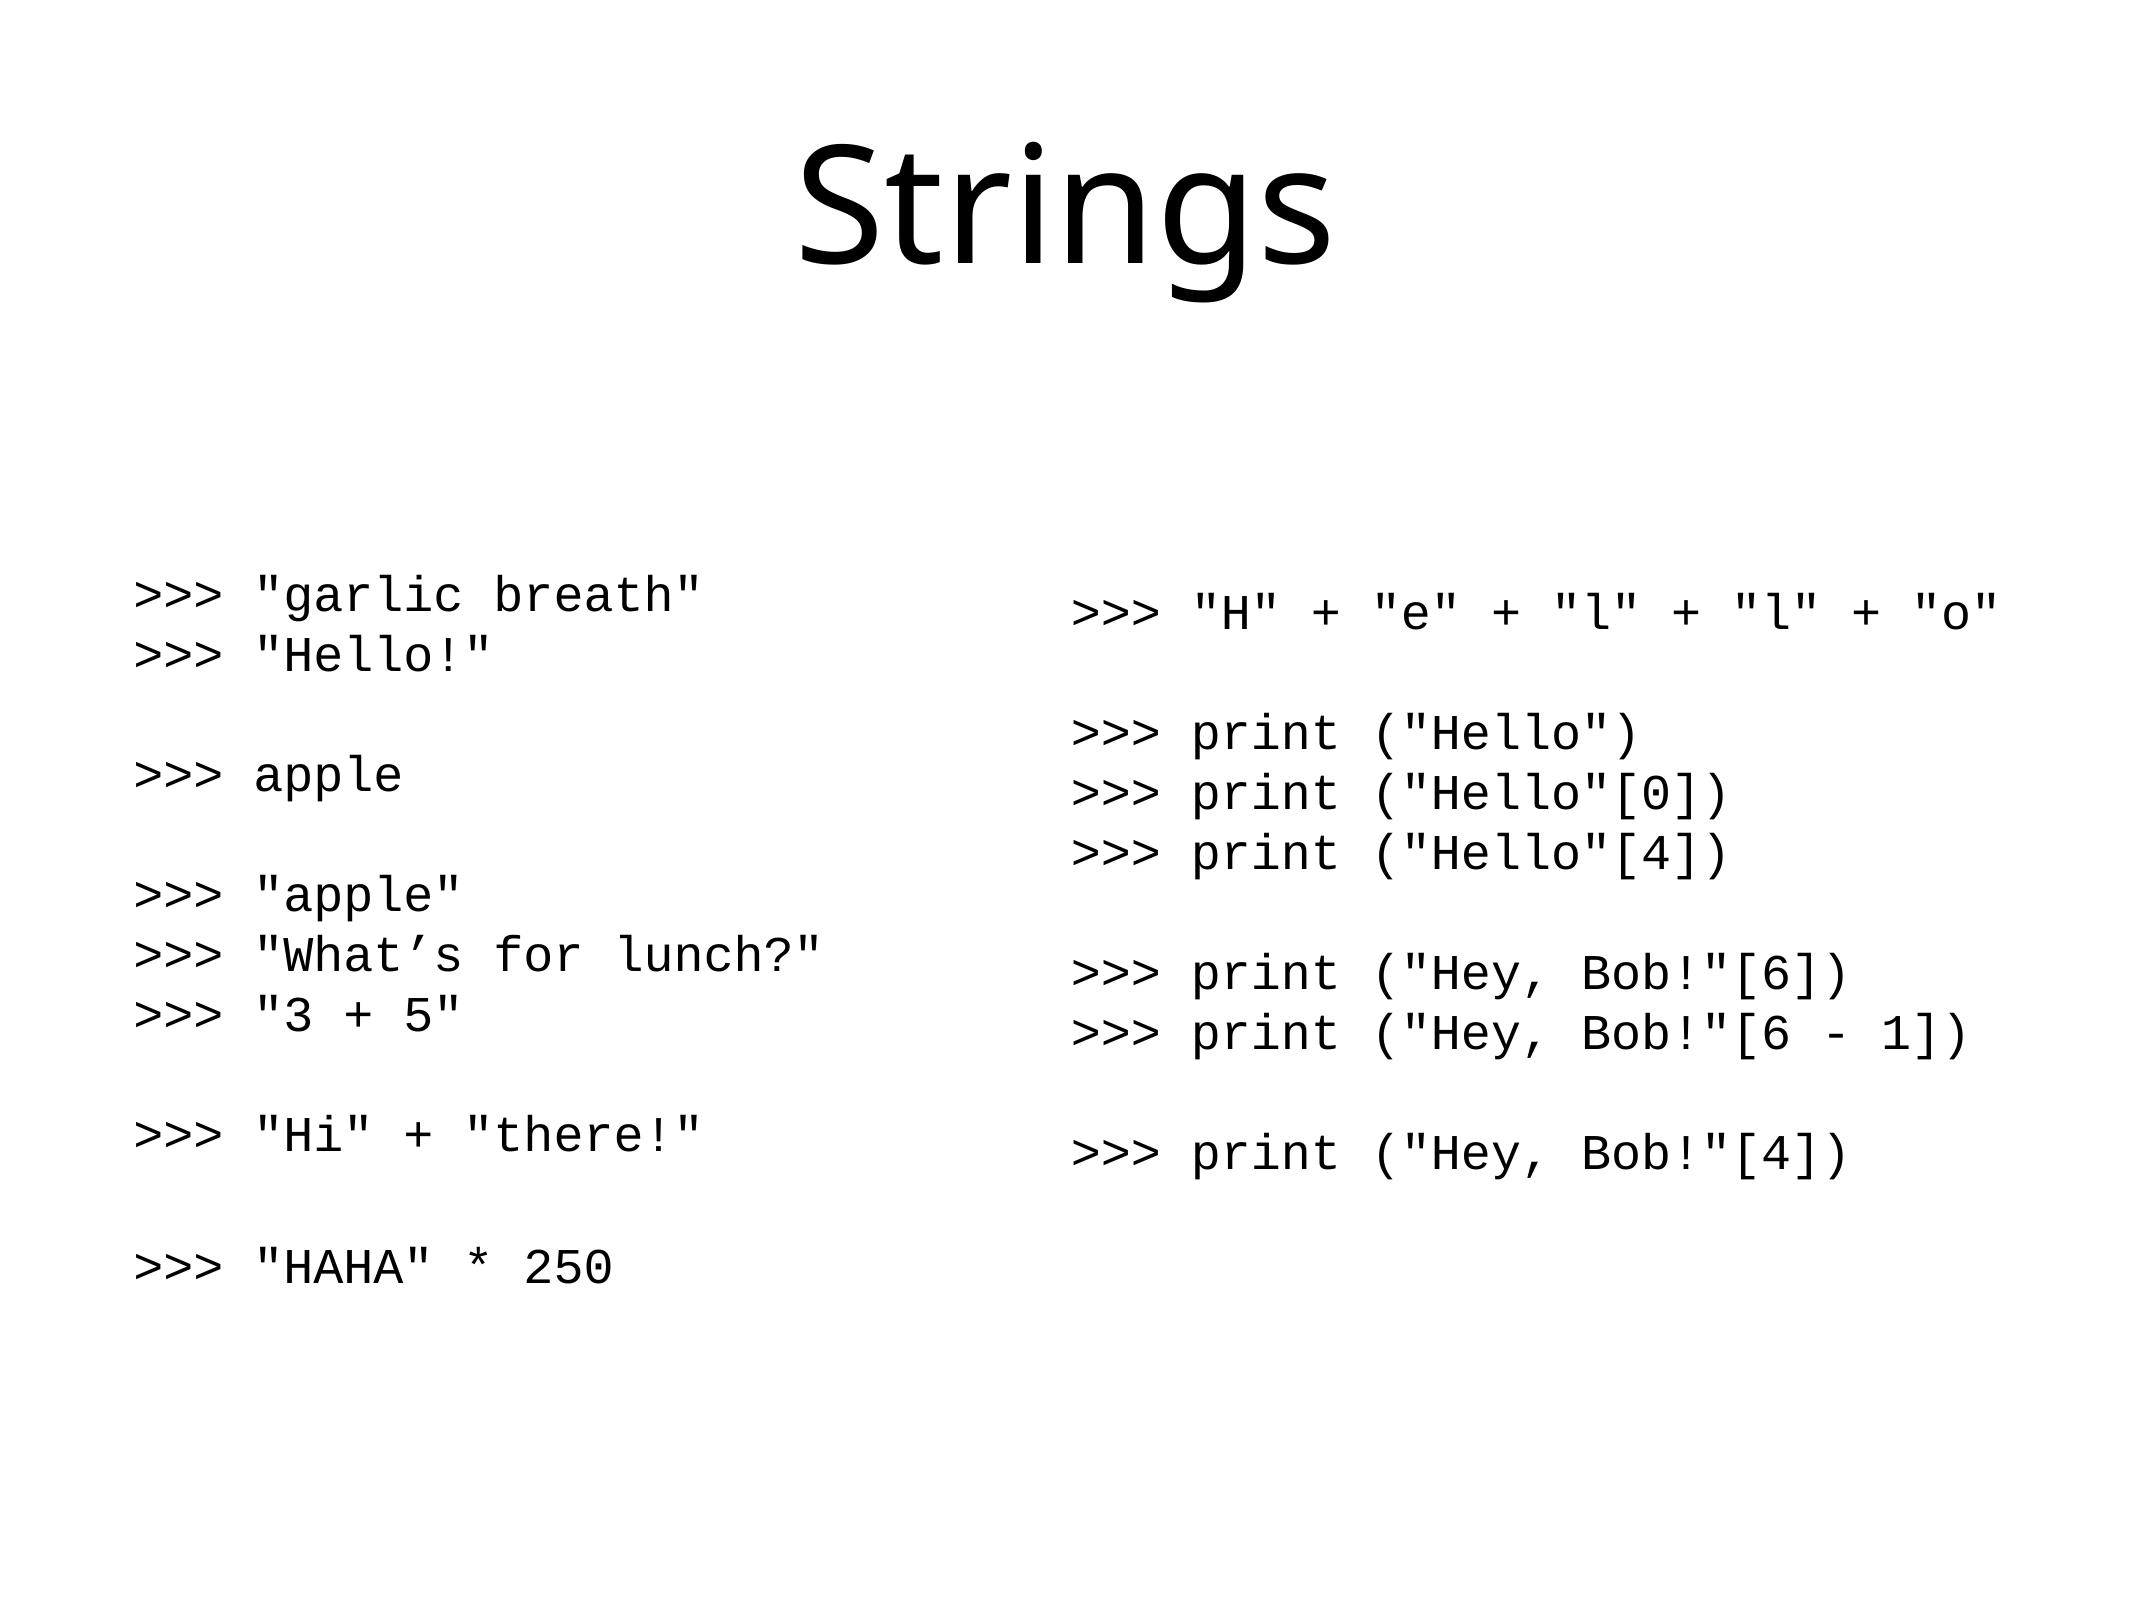

Strings
>>> "garlic breath"
>>> "Hello!"
>>> apple
>>> "apple"
>>> "What’s for lunch?"
>>> "3 + 5"
>>> "Hi" + "there!"
>>> "HAHA" * 250
>>> "H" + "e" + "l" + "l" + "o"
>>> print ("Hello")
>>> print ("Hello"[0])
>>> print ("Hello"[4])
>>> print ("Hey, Bob!"[6])
>>> print ("Hey, Bob!"[6 - 1])
>>> print ("Hey, Bob!"[4])